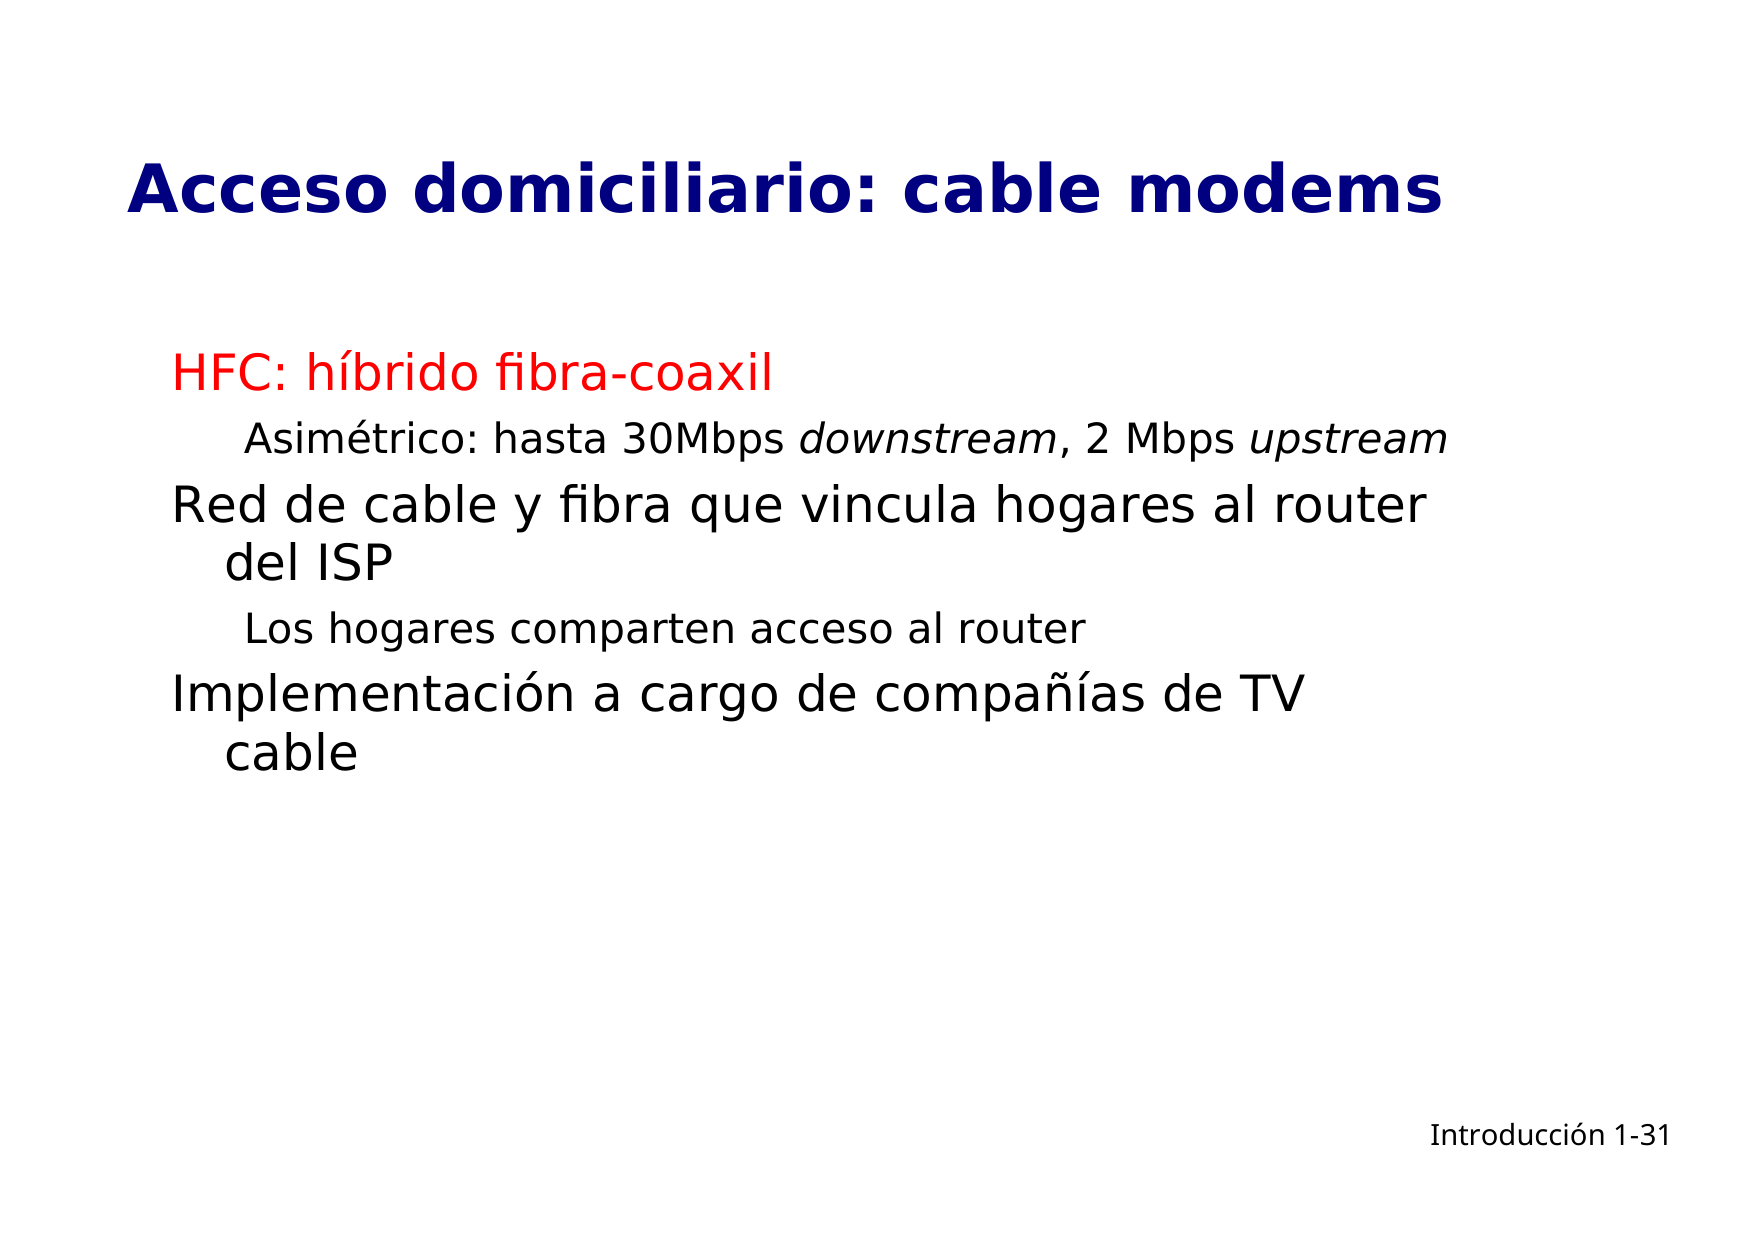

# Acceso domiciliario: cable modems
HFC: híbrido fibra-coaxil
Asimétrico: hasta 30Mbps downstream, 2 Mbps upstream
Red de cable y fibra que vincula hogares al router del ISP
Los hogares comparten acceso al router
Implementación a cargo de compañías de TV cable